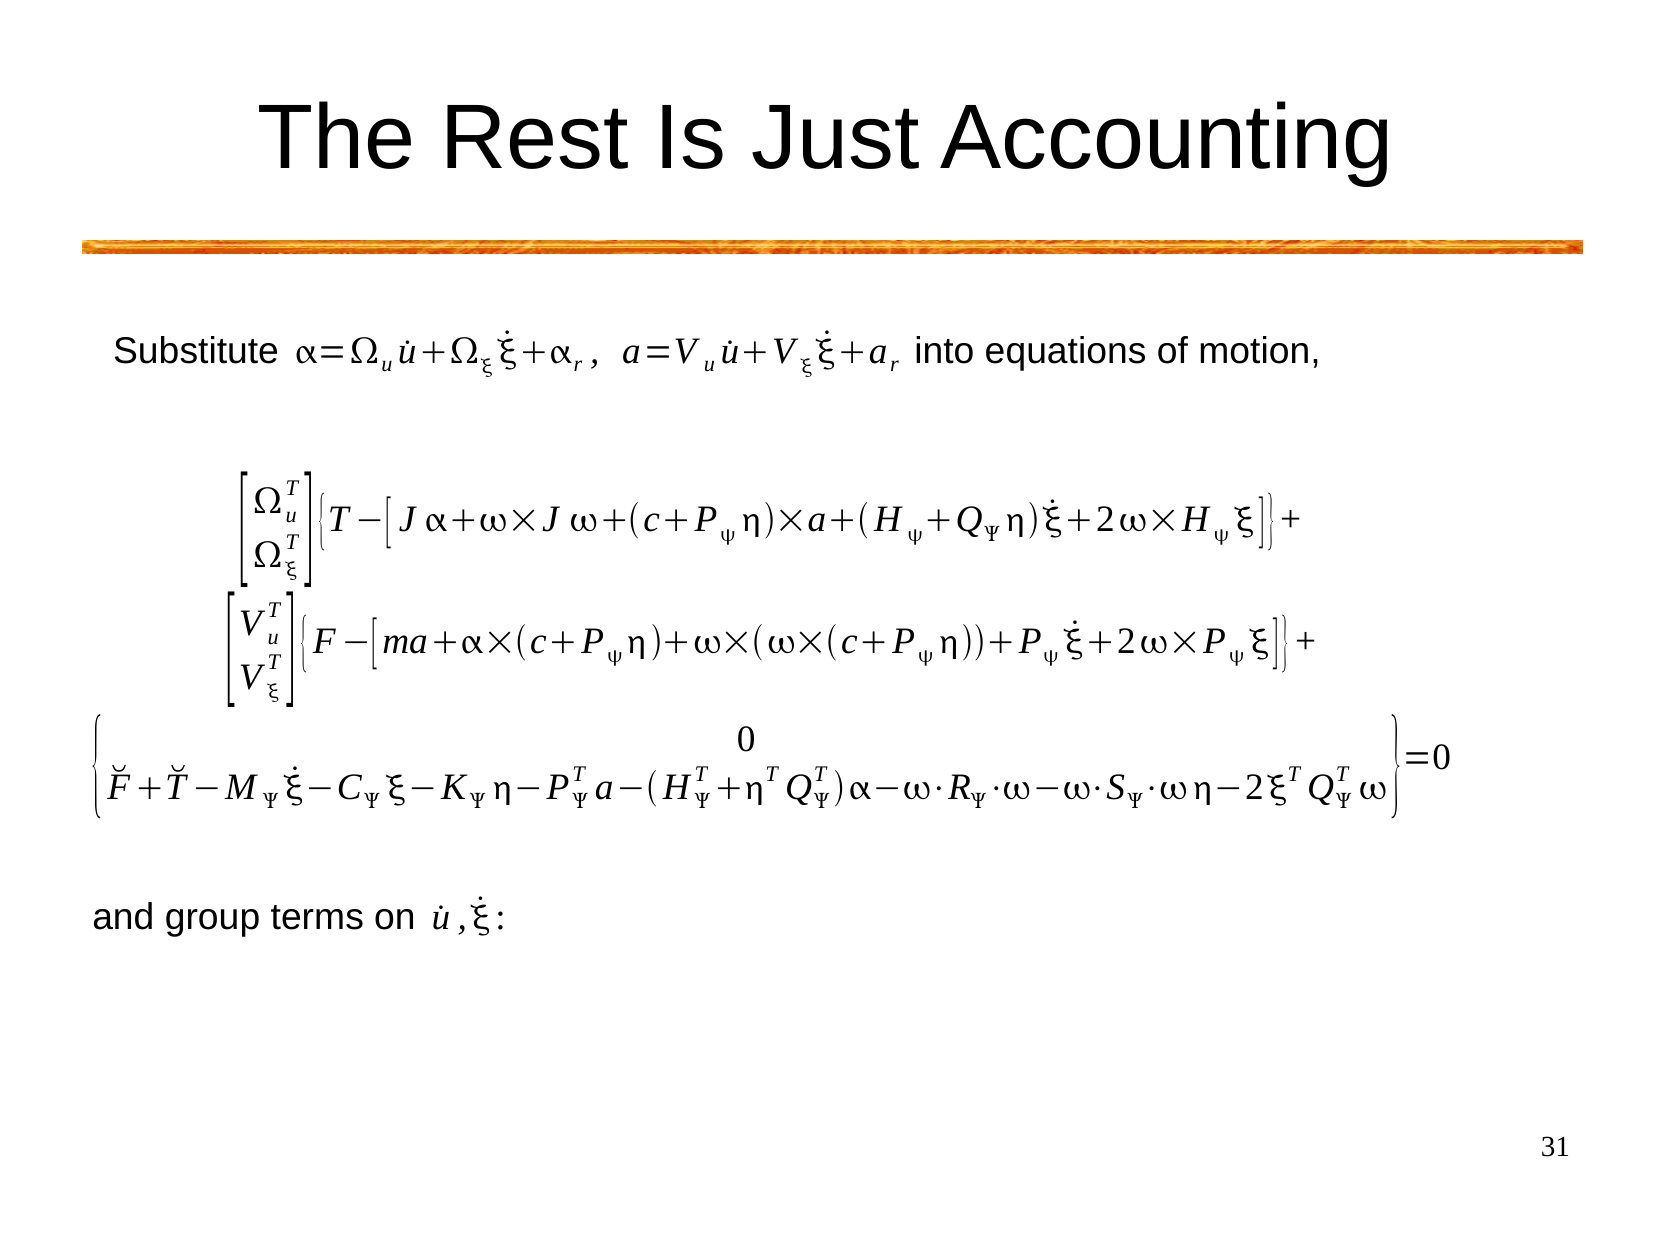

# The Rest Is Just Accounting
31